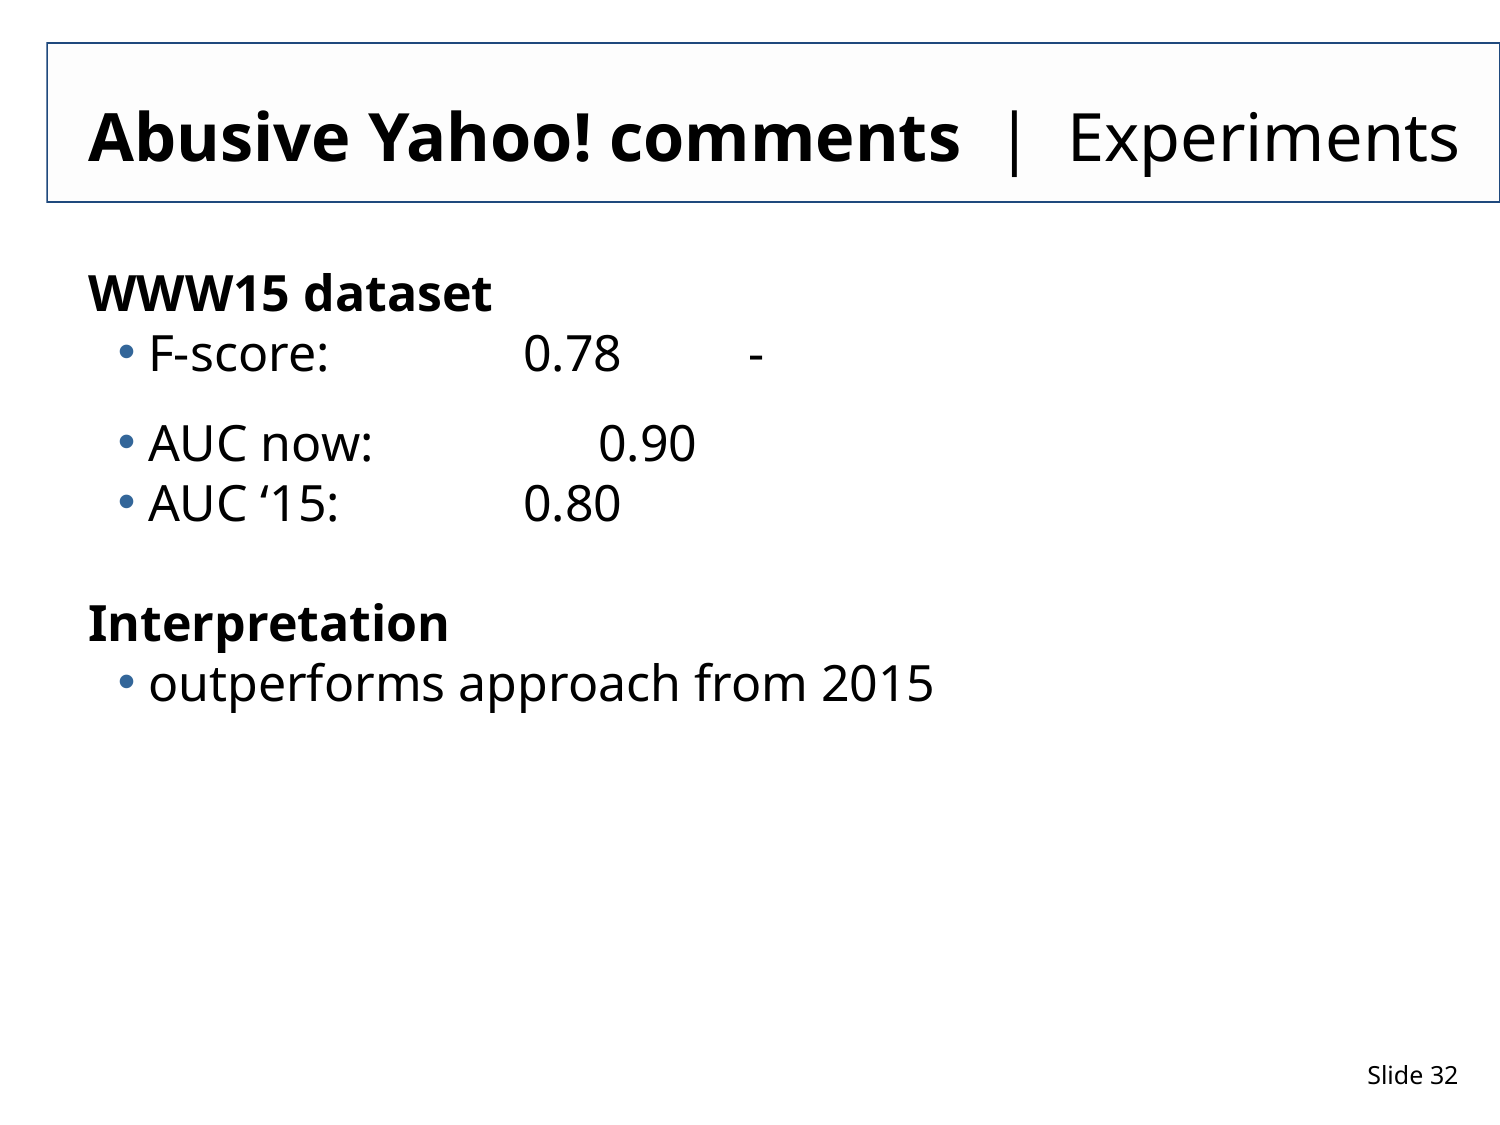

Abusive Yahoo! comments | Experiments
WWW15 dataset
F-score:			0.78 		-
AUC now:			0.90
AUC ‘15:			0.80
Interpretation
outperforms approach from 2015